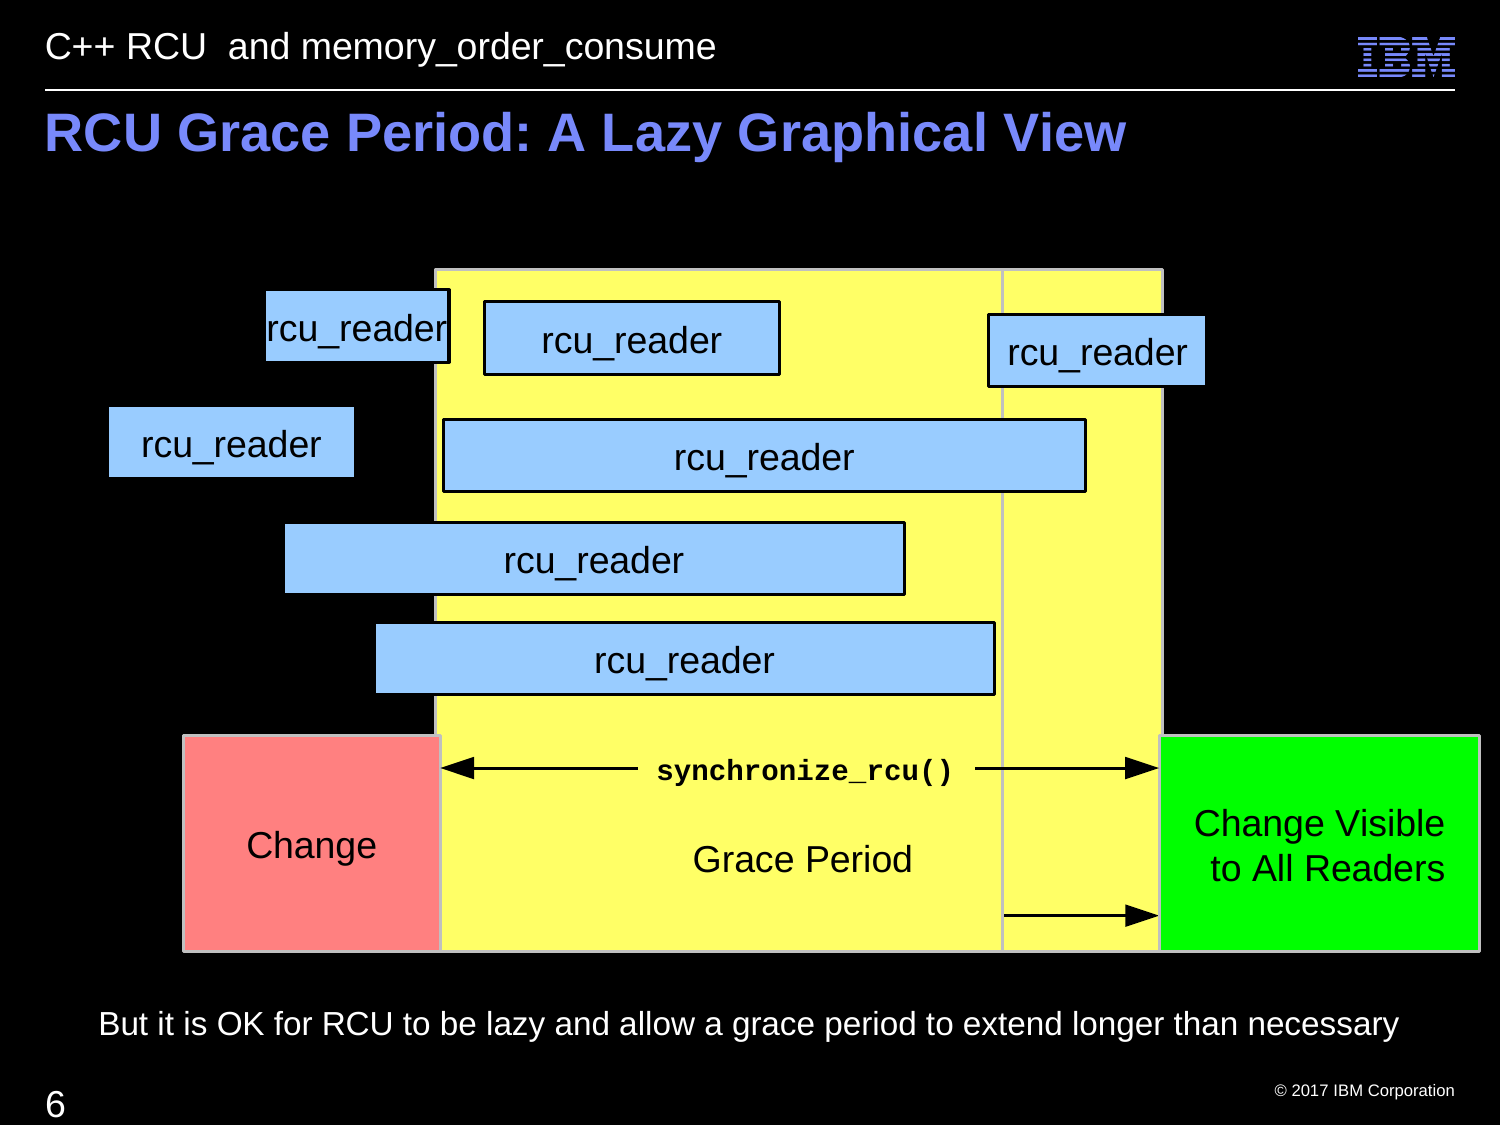

# RCU Grace Period: A Lazy Graphical View
Grace Period
 Grace Period
rcu_reader
rcu_reader
rcu_reader
rcu_reader
rcu_reader
rcu_reader
rcu_reader
Change
Change Visible
to All Readers
synchronize_rcu()
But it is OK for RCU to be lazy and allow a grace period to extend longer than necessary
6